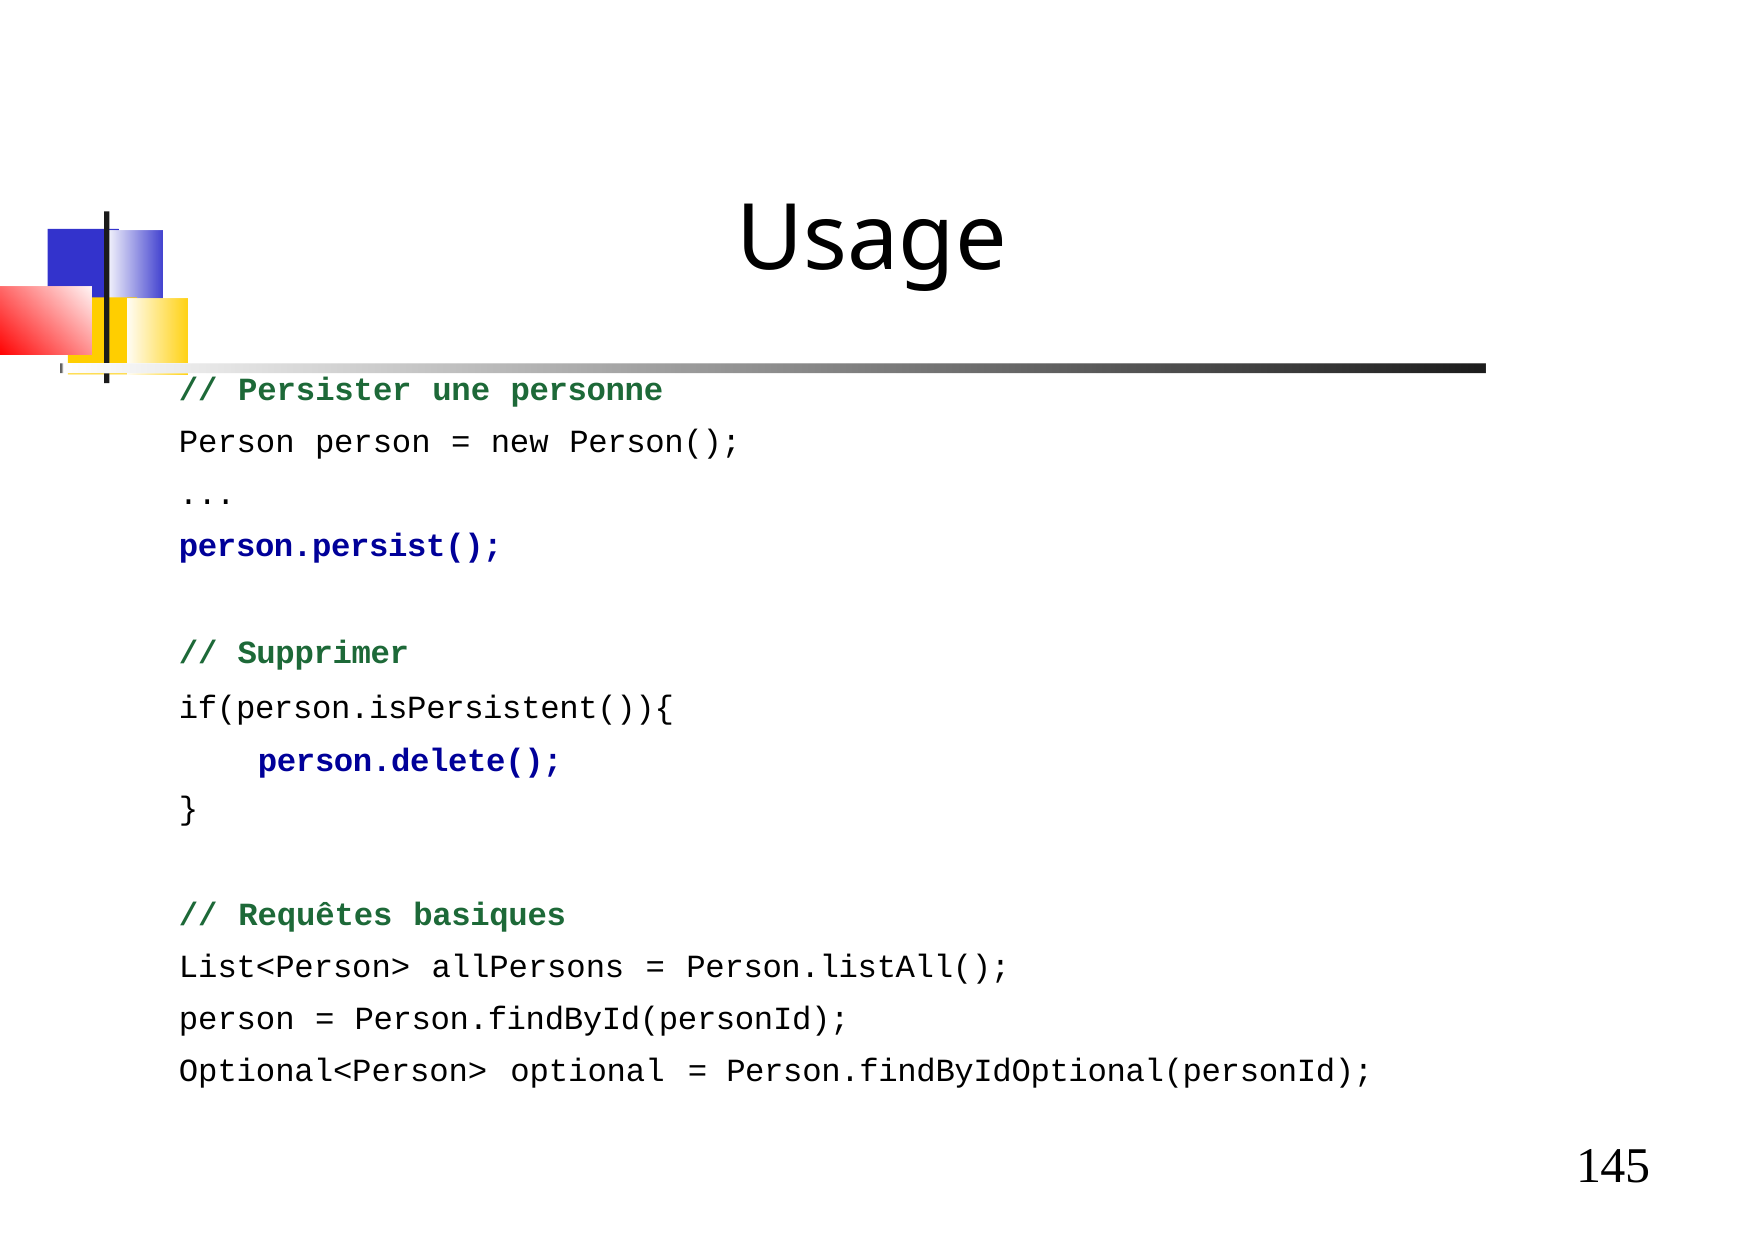

# Usage
// Persister une personne
Person person = new Person();
...
person.persist();
// Supprimer
if(person.isPersistent()){
person.delete();
}
// Requêtes basiques
List<Person> allPersons = Person.listAll();
person = Person.findById(personId);
Optional<Person> optional = Person.findByIdOptional(personId);
145